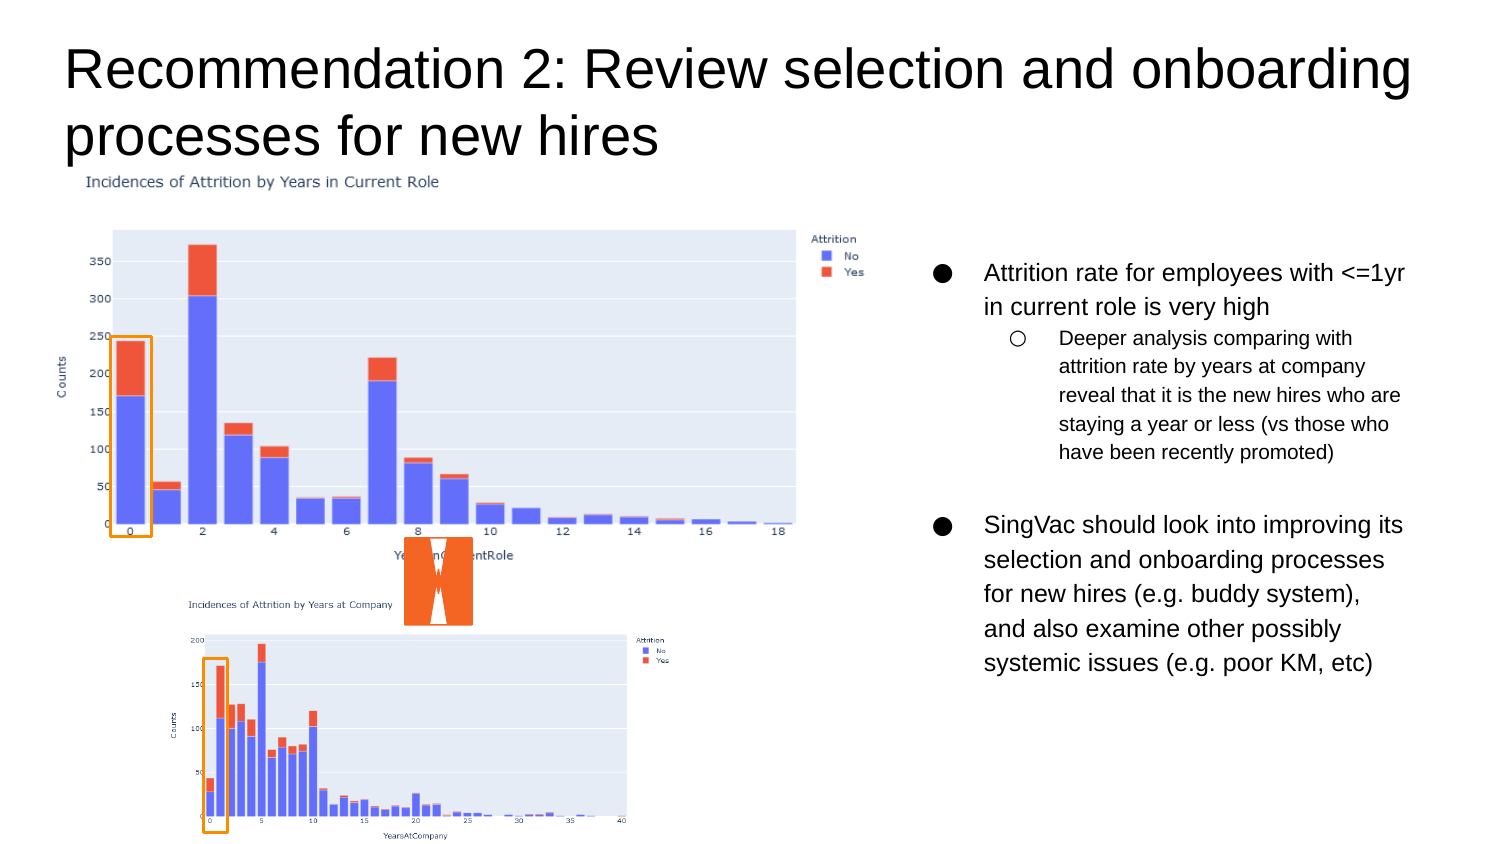

# Recommendation 2: Review selection and onboarding processes for new hires
Attrition rate for employees with <=1yr in current role is very high
Deeper analysis comparing with attrition rate by years at company reveal that it is the new hires who are staying a year or less (vs those who have been recently promoted)
SingVac should look into improving its selection and onboarding processes for new hires (e.g. buddy system), and also examine other possibly systemic issues (e.g. poor KM, etc)